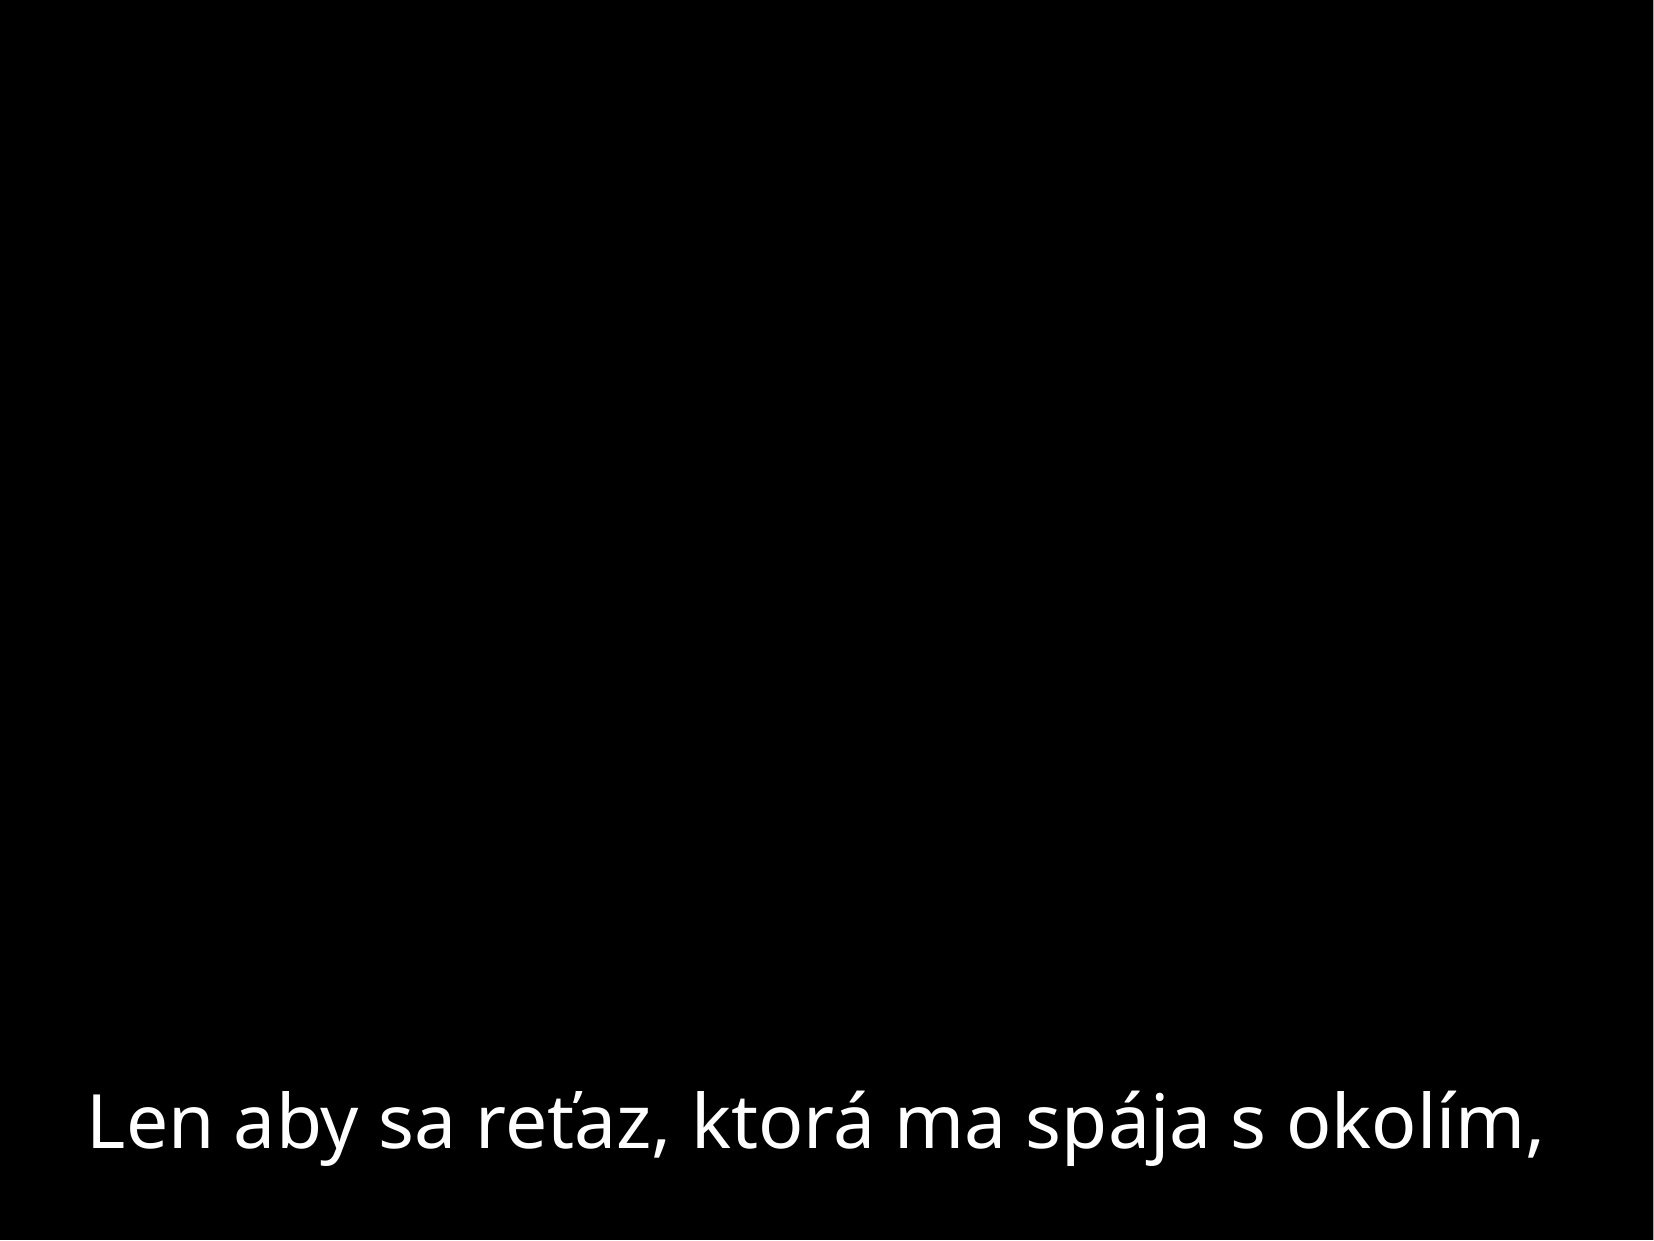

# Len aby sa reťaz, ktorá ma spája s okolím,